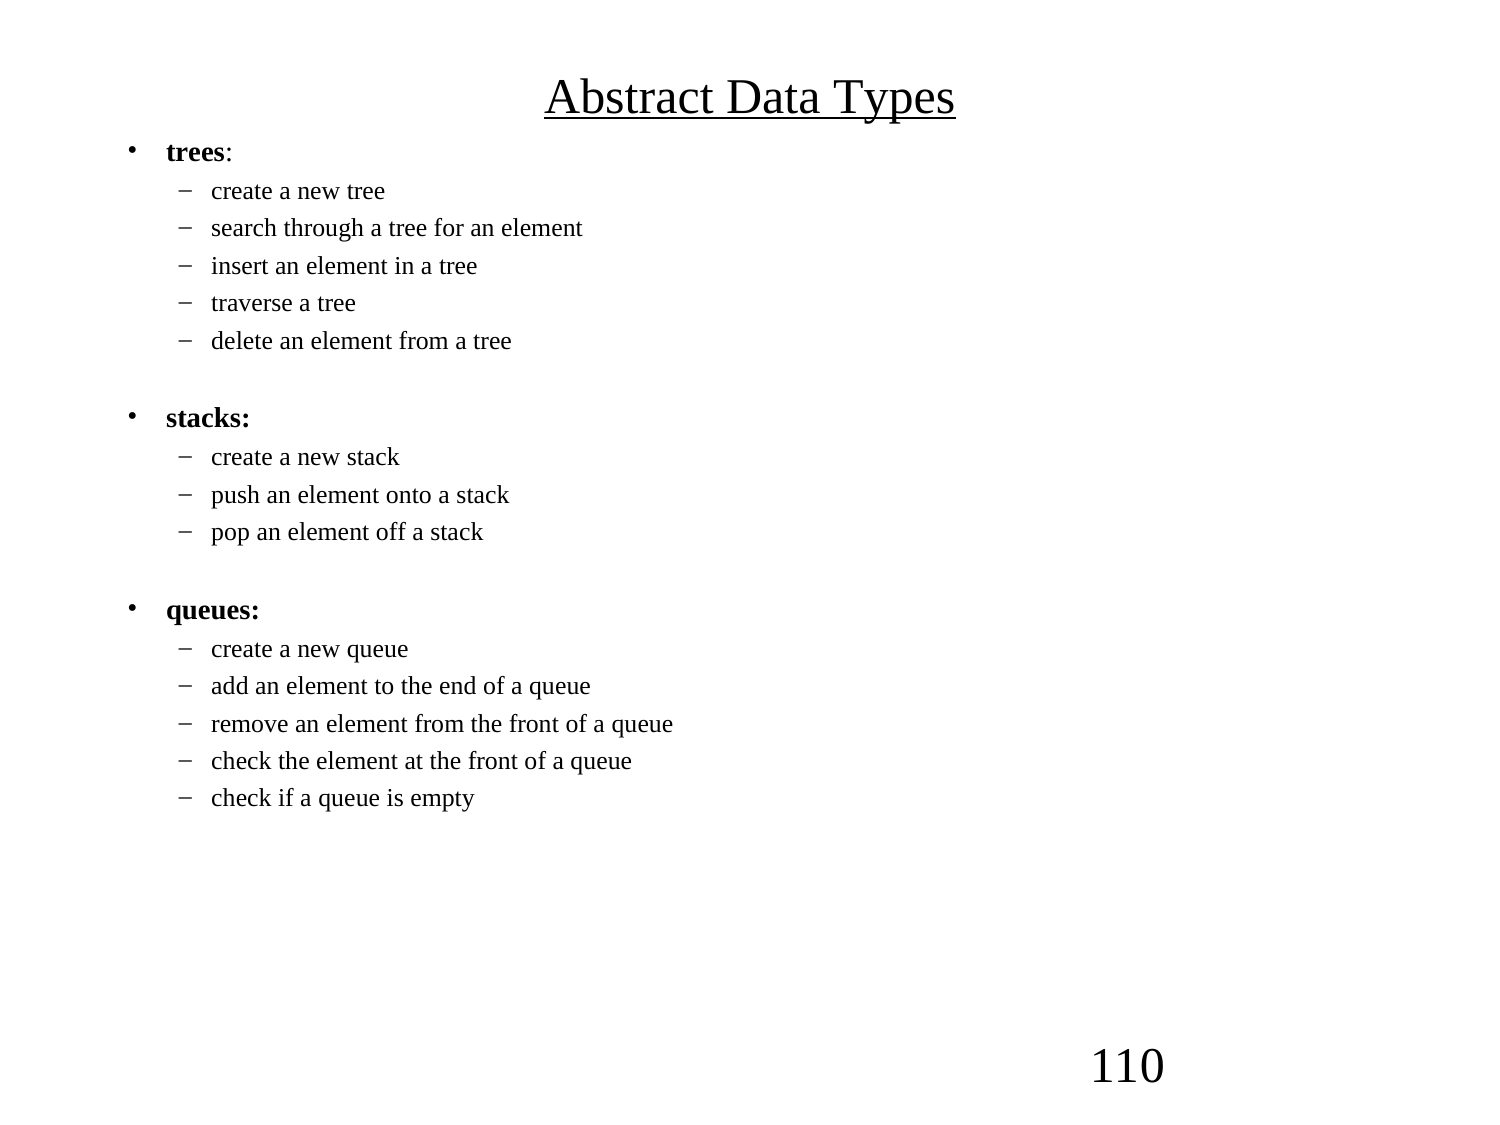

# Abstract Data Types
trees:
create a new tree
search through a tree for an element
insert an element in a tree
traverse a tree
delete an element from a tree
stacks:
create a new stack
push an element onto a stack
pop an element off a stack
queues:
create a new queue
add an element to the end of a queue
remove an element from the front of a queue
check the element at the front of a queue
check if a queue is empty
110